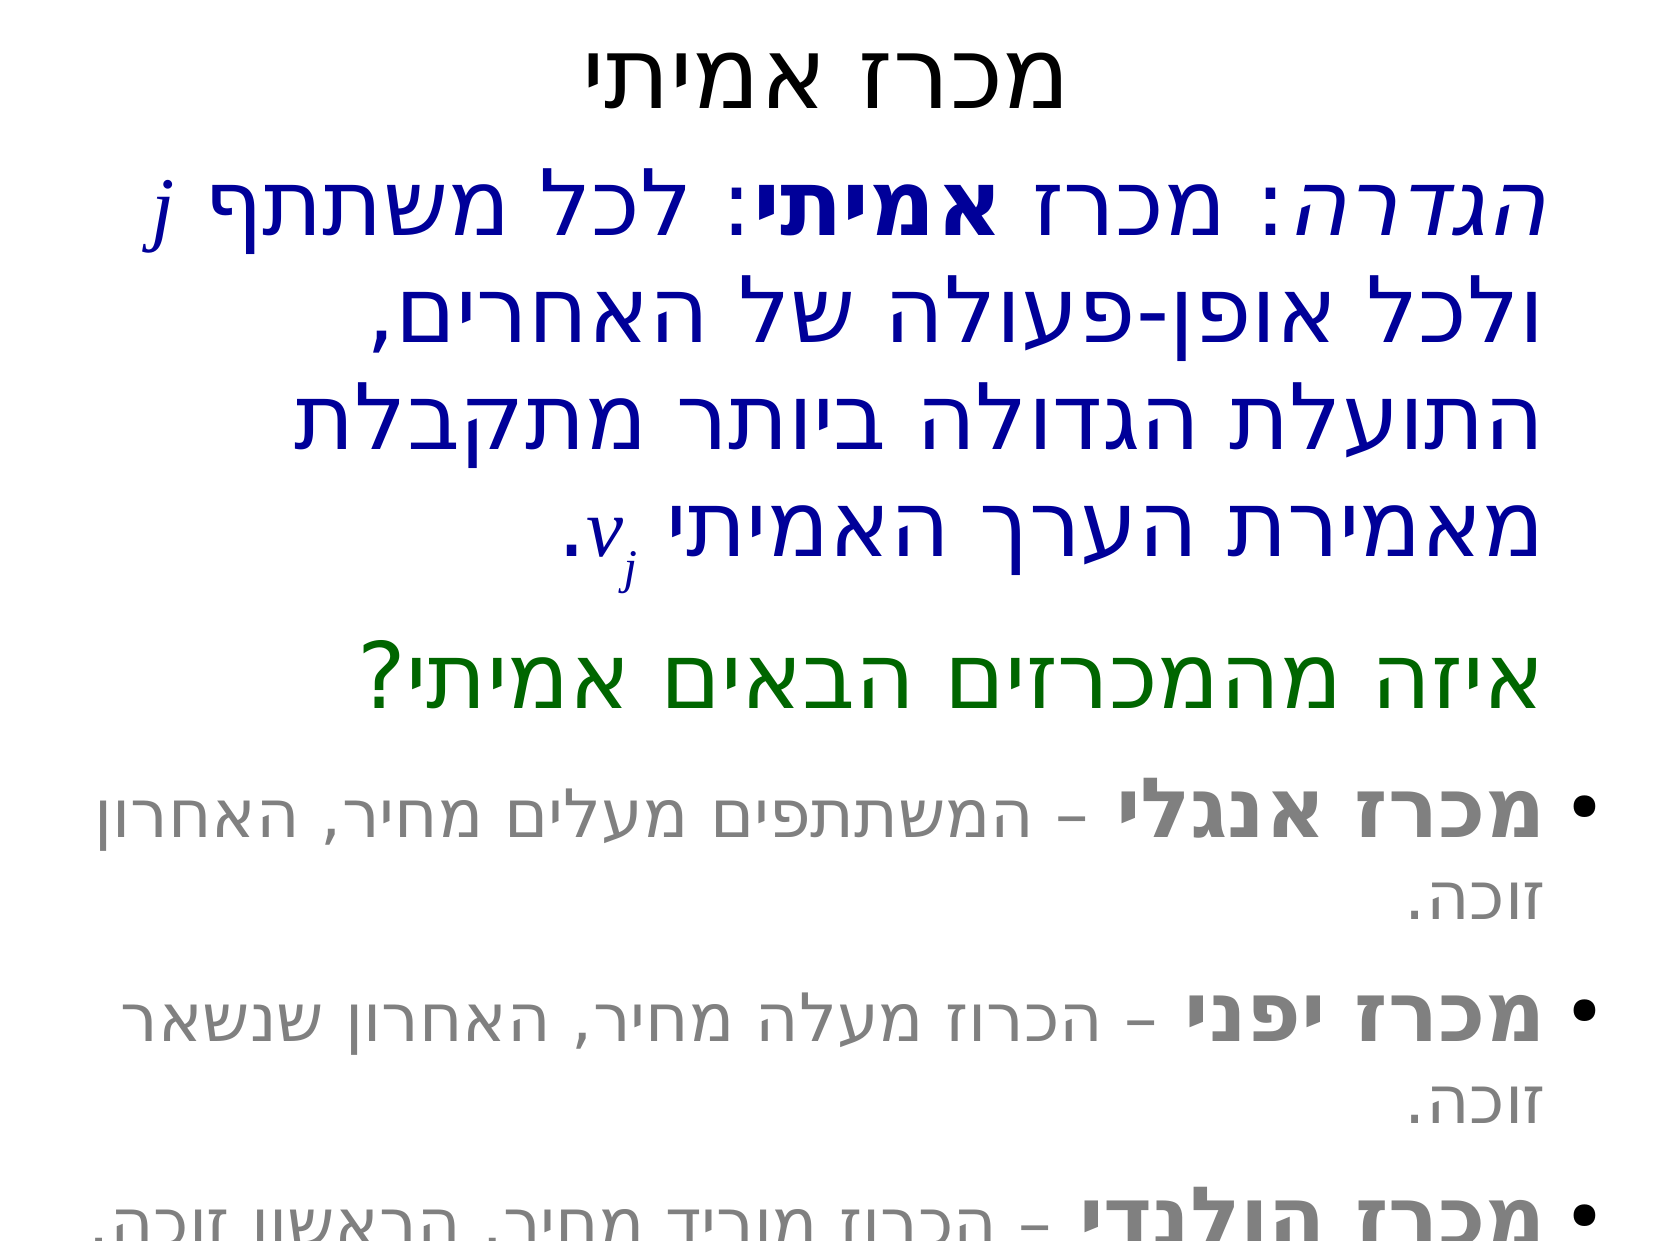

# מכרז אמיתי
הגדרה: מכרז אמיתי: לכל משתתף j ולכל אופן-פעולה של האחרים, התועלת הגדולה ביותר מתקבלת מאמירת הערך האמיתי vj.
איזה מהמכרזים הבאים אמיתי?
מכרז אנגלי – המשתתפים מעלים מחיר, האחרון זוכה.
מכרז יפני – הכרוז מעלה מחיר, האחרון שנשאר זוכה.
מכרז הולנדי – הכרוז מוריד מחיר, הראשון זוכה.
מעטפות חתומות, מחיר ראשון.
מעטפות חתומות, מחיר שני.